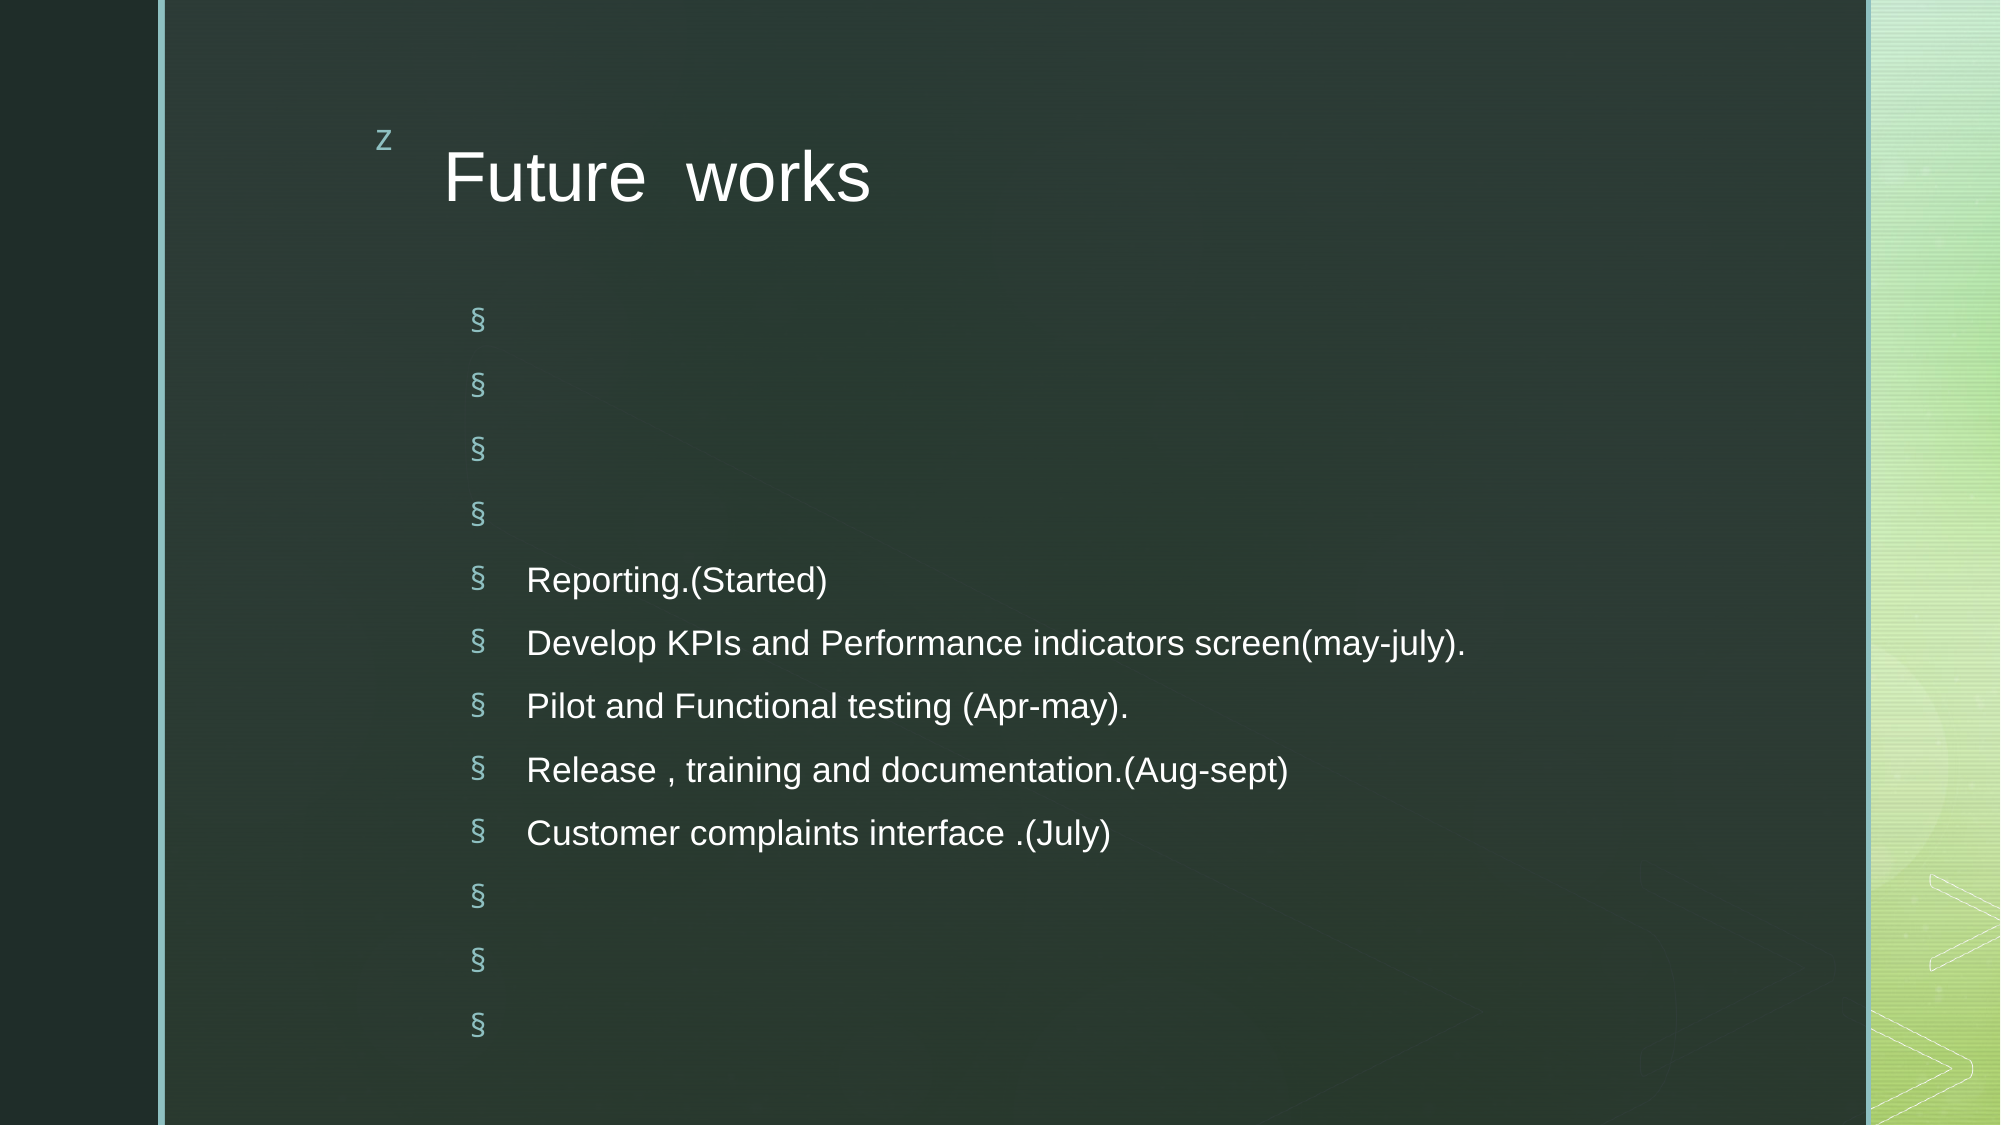

# Future works
Reporting.(Started)
Develop KPIs and Performance indicators screen(may-july).
Pilot and Functional testing (Apr-may).
Release , training and documentation.(Aug-sept)
Customer complaints interface .(July)